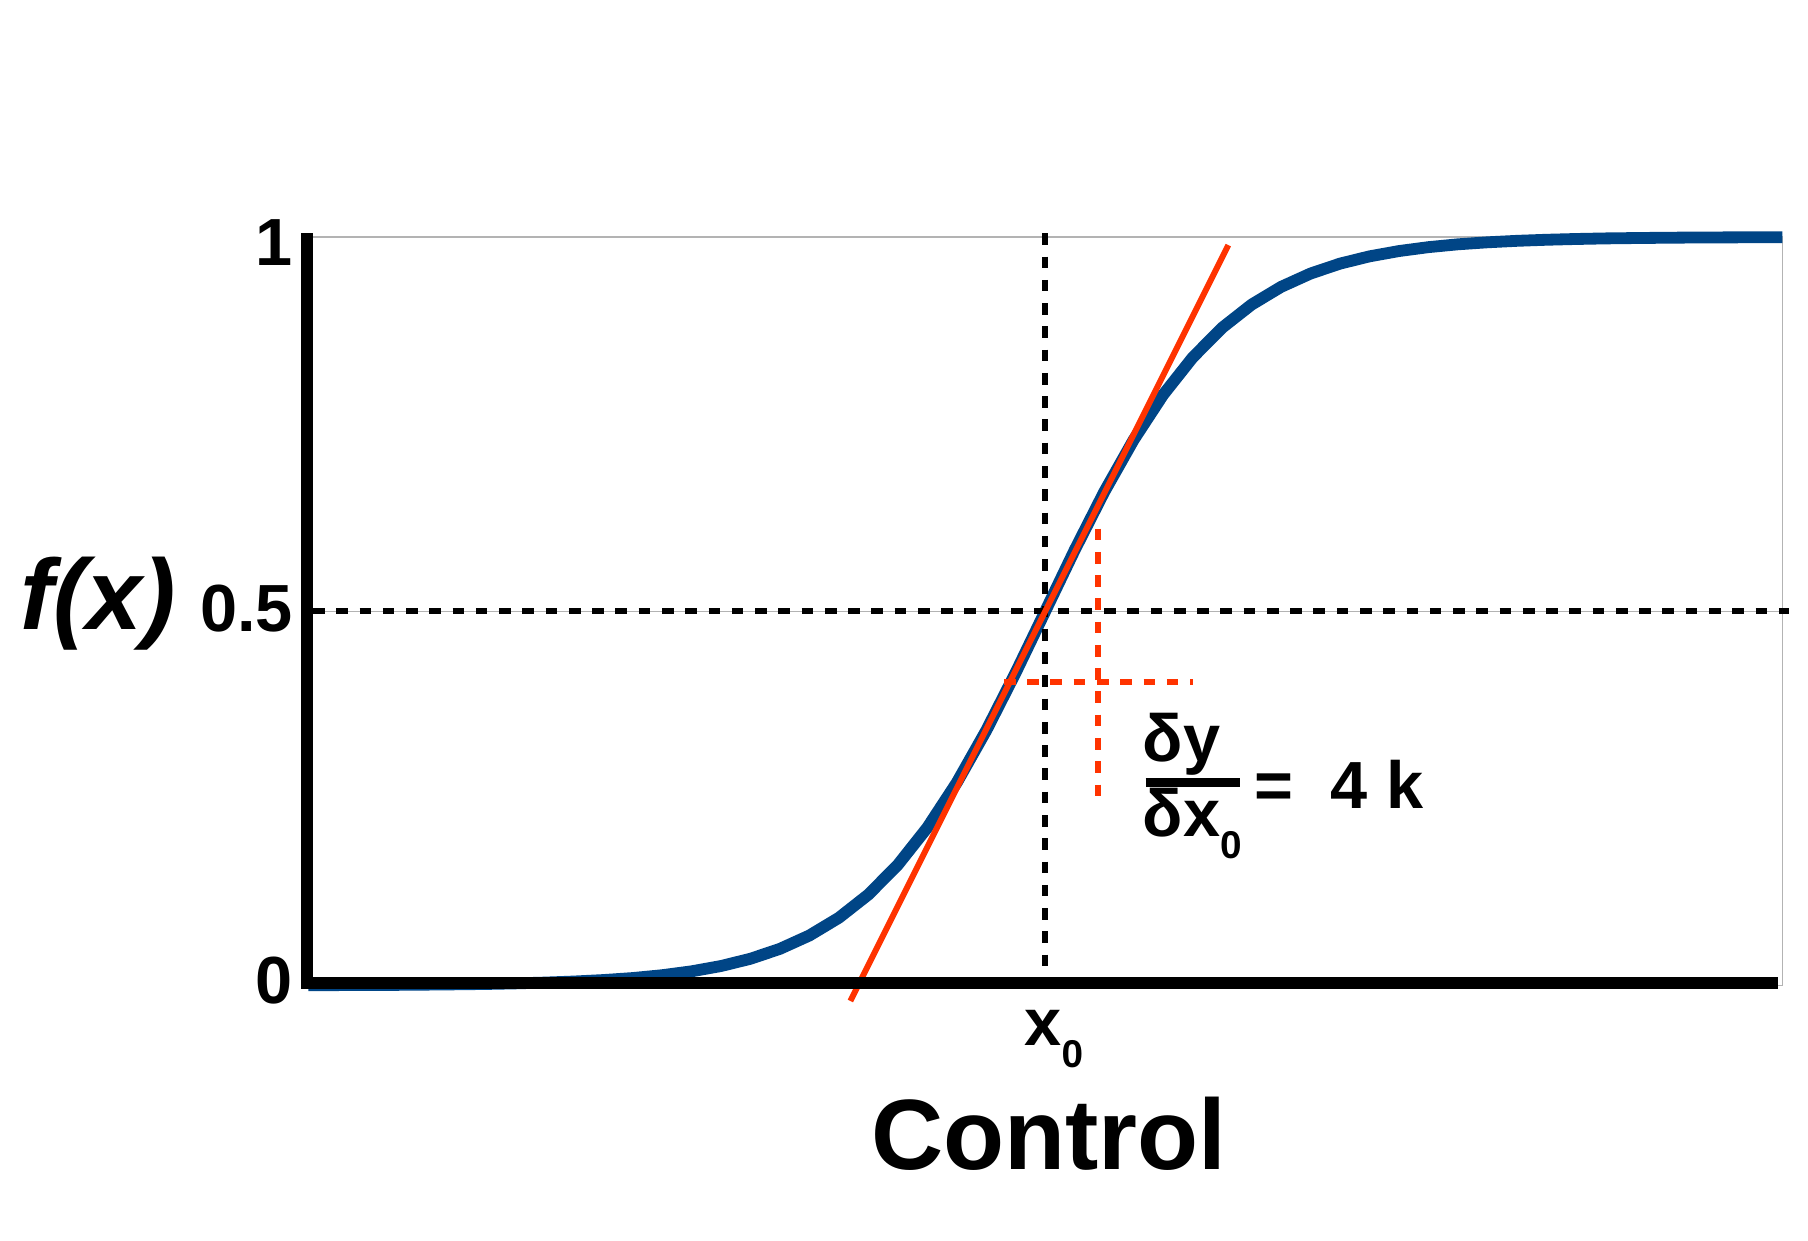

1
### Chart
| Category | Column B |
|---|---|
f(x)
0.5
δy
δx0
= 4 k
0
x0
Control